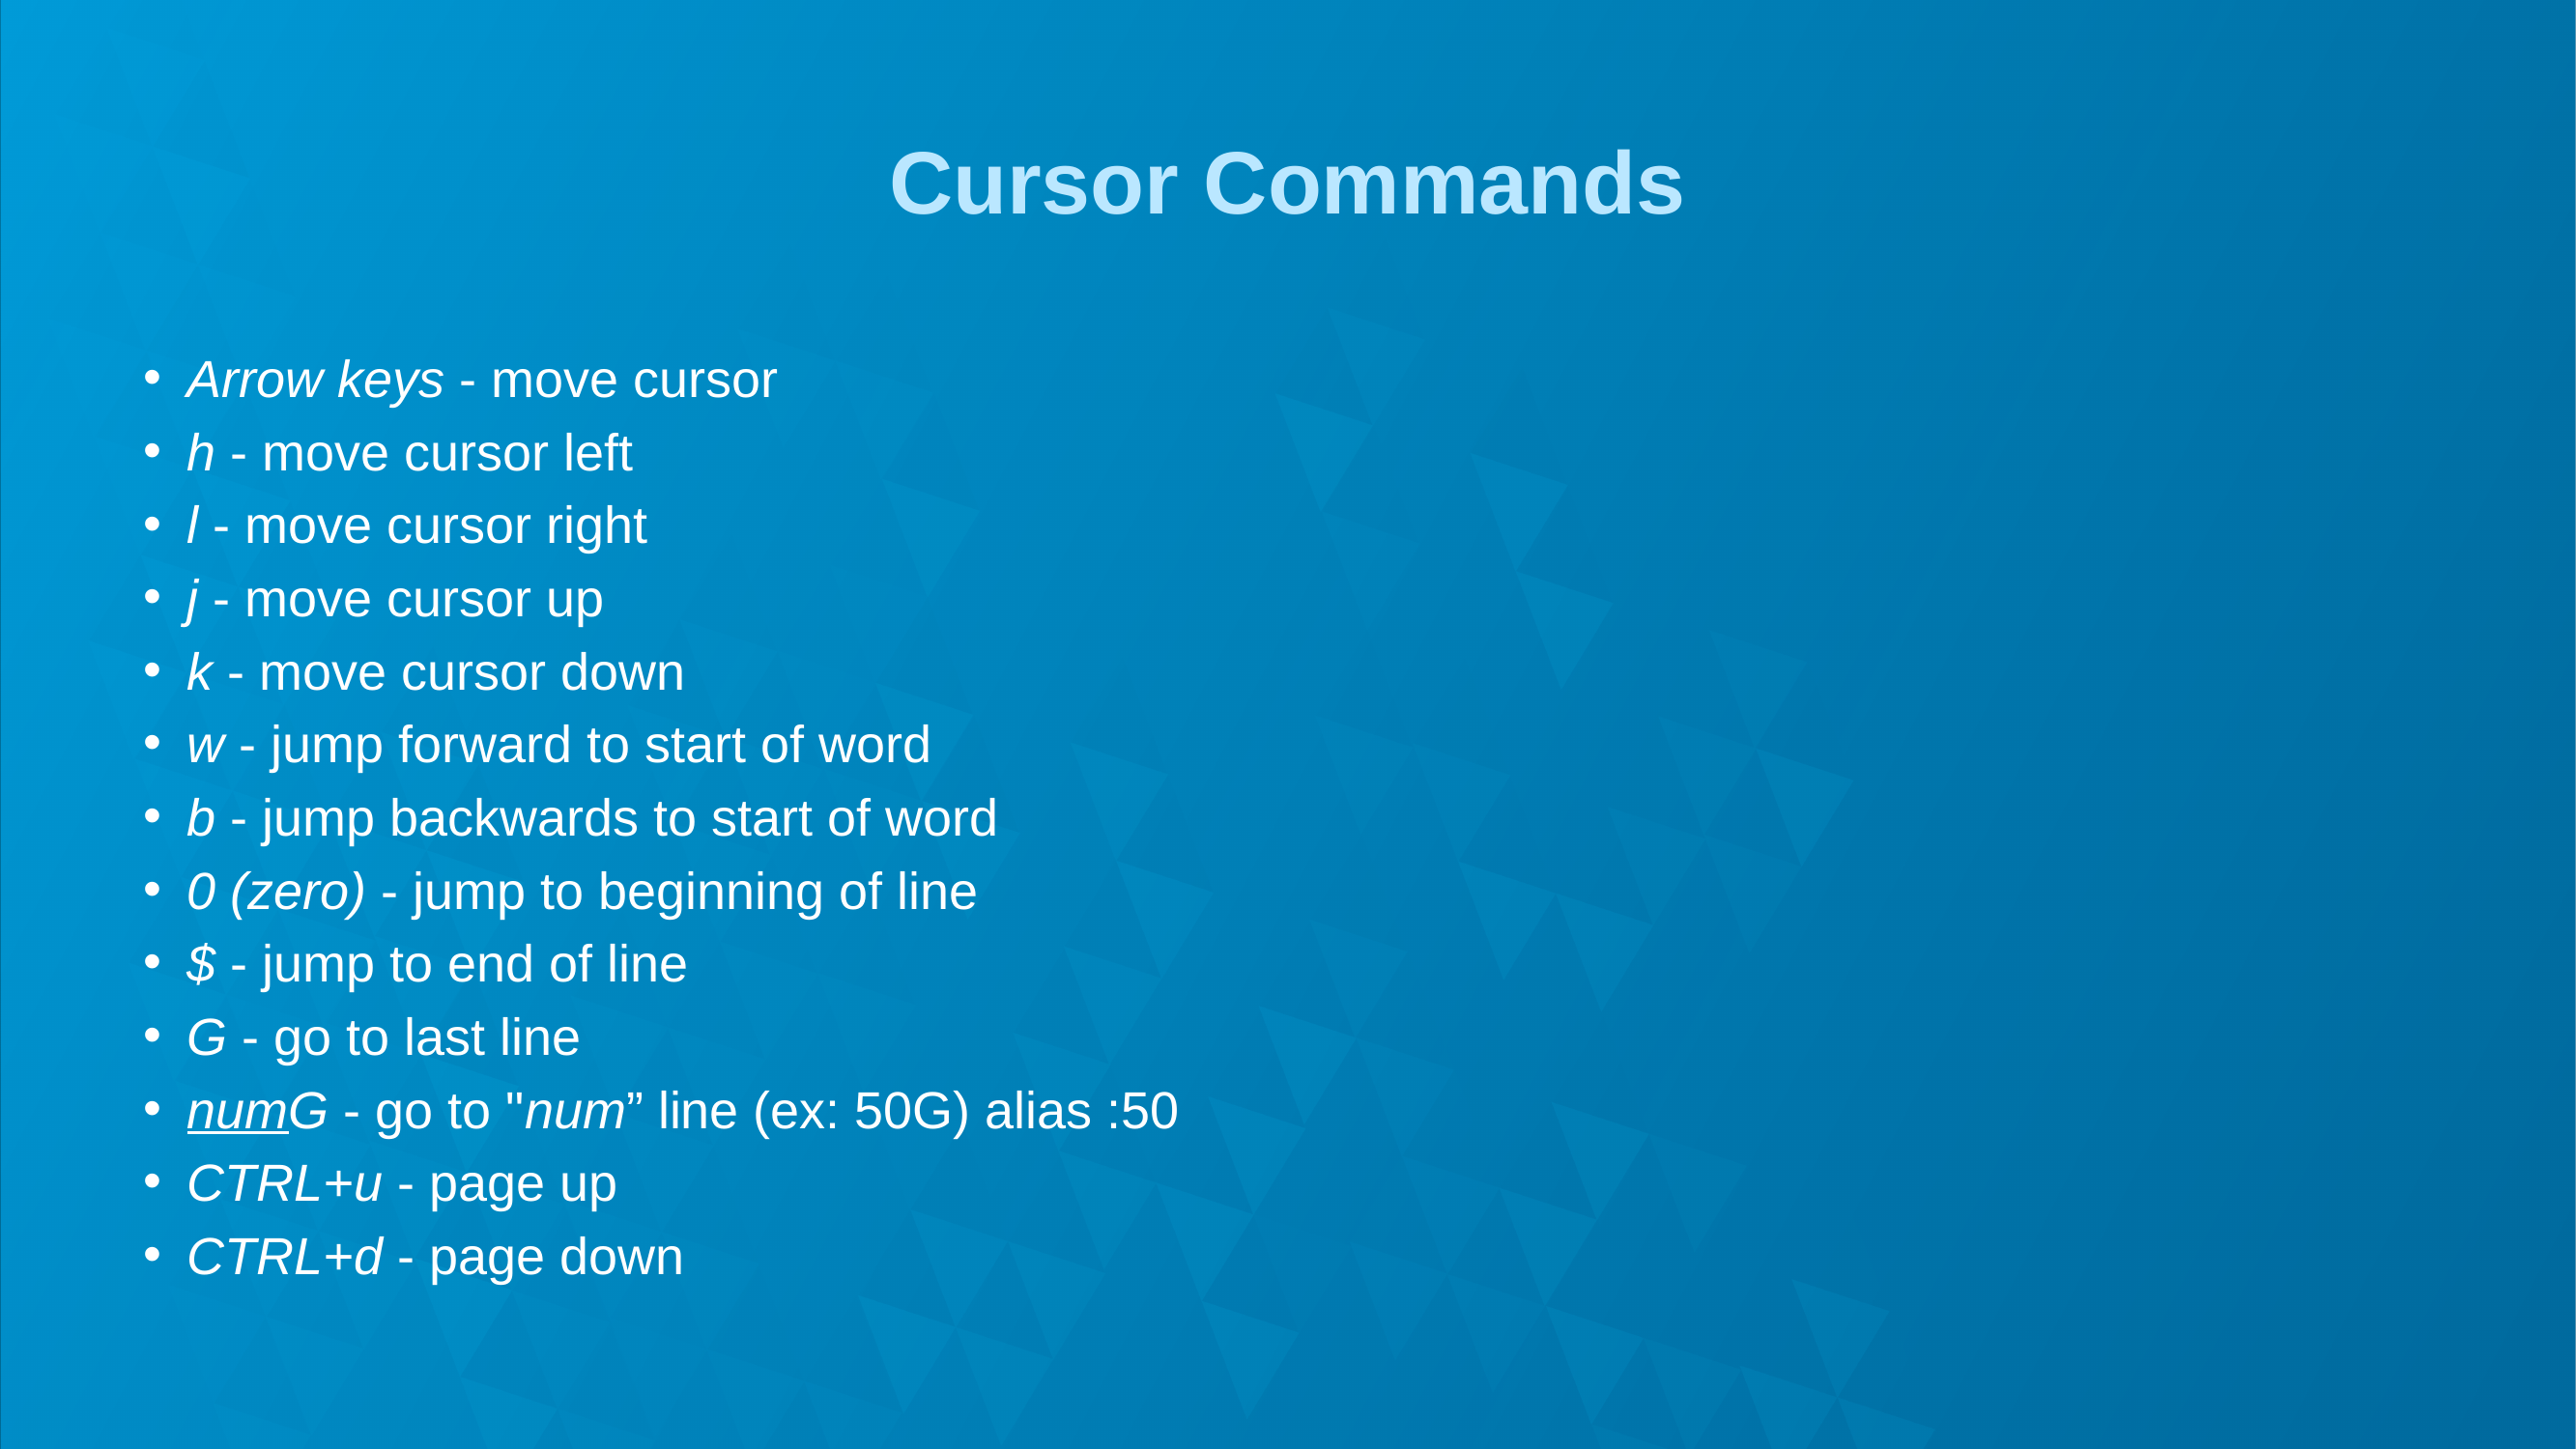

# Cursor Commands
Arrow keys - move cursor
h - move cursor left
l - move cursor right
j - move cursor up
k - move cursor down
w - jump forward to start of word
b - jump backwards to start of word
0 (zero) - jump to beginning of line
$ - jump to end of line
G - go to last line
numG - go to "num” line (ex: 50G) alias :50
CTRL+u - page up
CTRL+d - page down